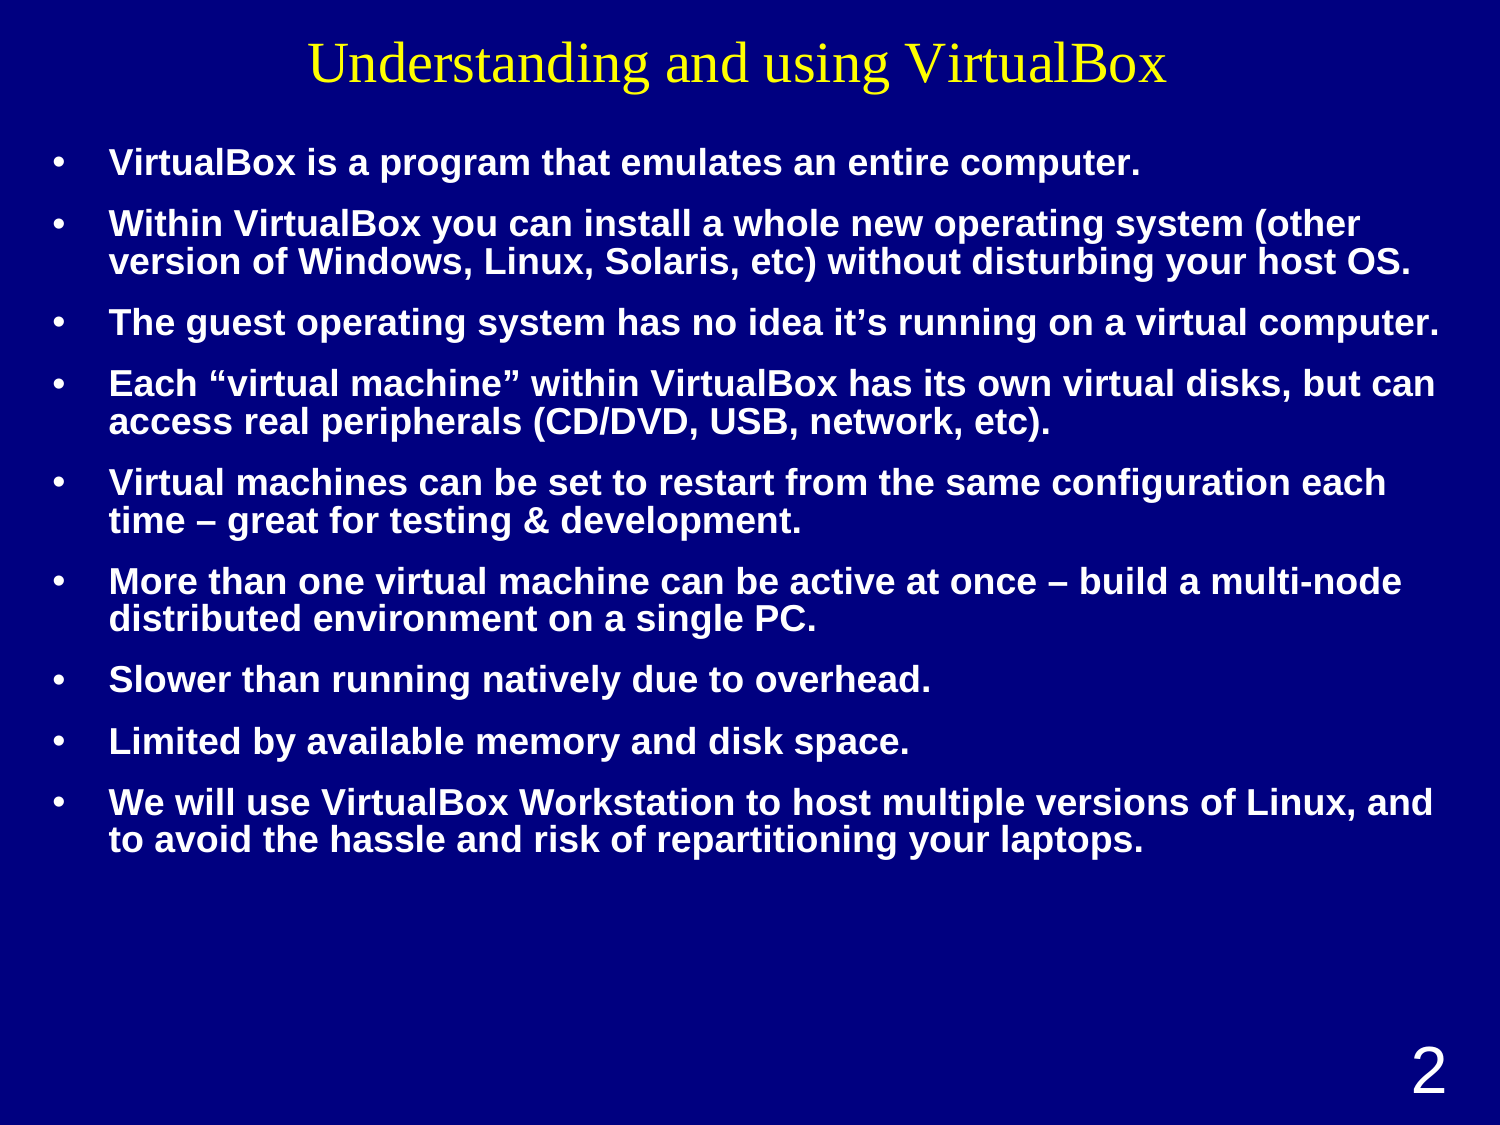

# Understanding and using VirtualBox
VirtualBox is a program that emulates an entire computer.
Within VirtualBox you can install a whole new operating system (other version of Windows, Linux, Solaris, etc) without disturbing your host OS.
The guest operating system has no idea it’s running on a virtual computer.
Each “virtual machine” within VirtualBox has its own virtual disks, but can access real peripherals (CD/DVD, USB, network, etc).
Virtual machines can be set to restart from the same configuration each time – great for testing & development.
More than one virtual machine can be active at once – build a multi-node distributed environment on a single PC.
Slower than running natively due to overhead.
Limited by available memory and disk space.
We will use VirtualBox Workstation to host multiple versions of Linux, and to avoid the hassle and risk of repartitioning your laptops.